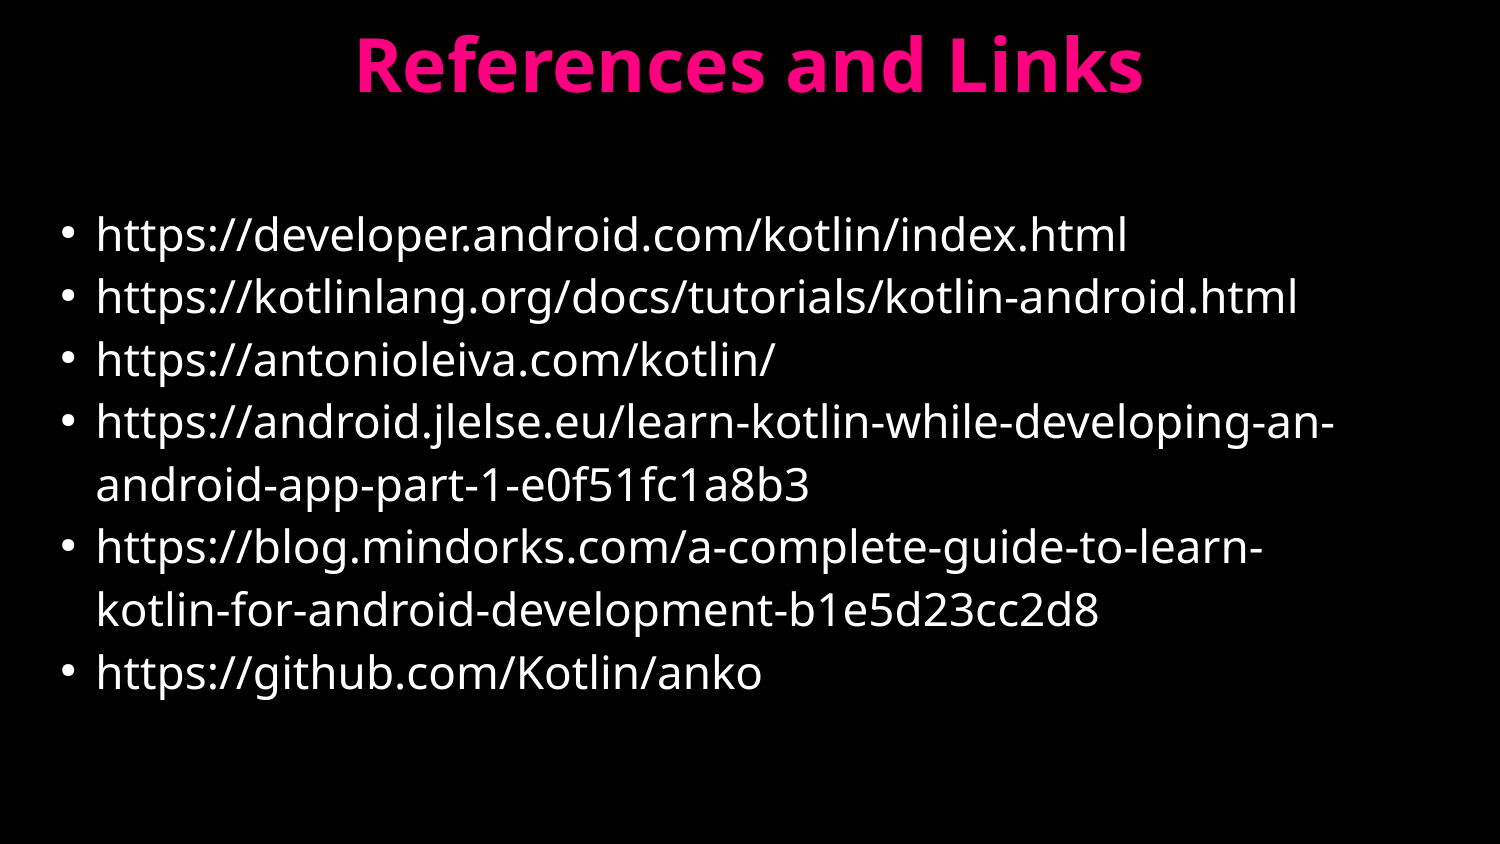

# References and Links
https://developer.android.com/kotlin/index.html
https://kotlinlang.org/docs/tutorials/kotlin-android.html
https://antonioleiva.com/kotlin/
https://android.jlelse.eu/learn-kotlin-while-developing-an-android-app-part-1-e0f51fc1a8b3
https://blog.mindorks.com/a-complete-guide-to-learn-kotlin-for-android-development-b1e5d23cc2d8
https://github.com/Kotlin/anko